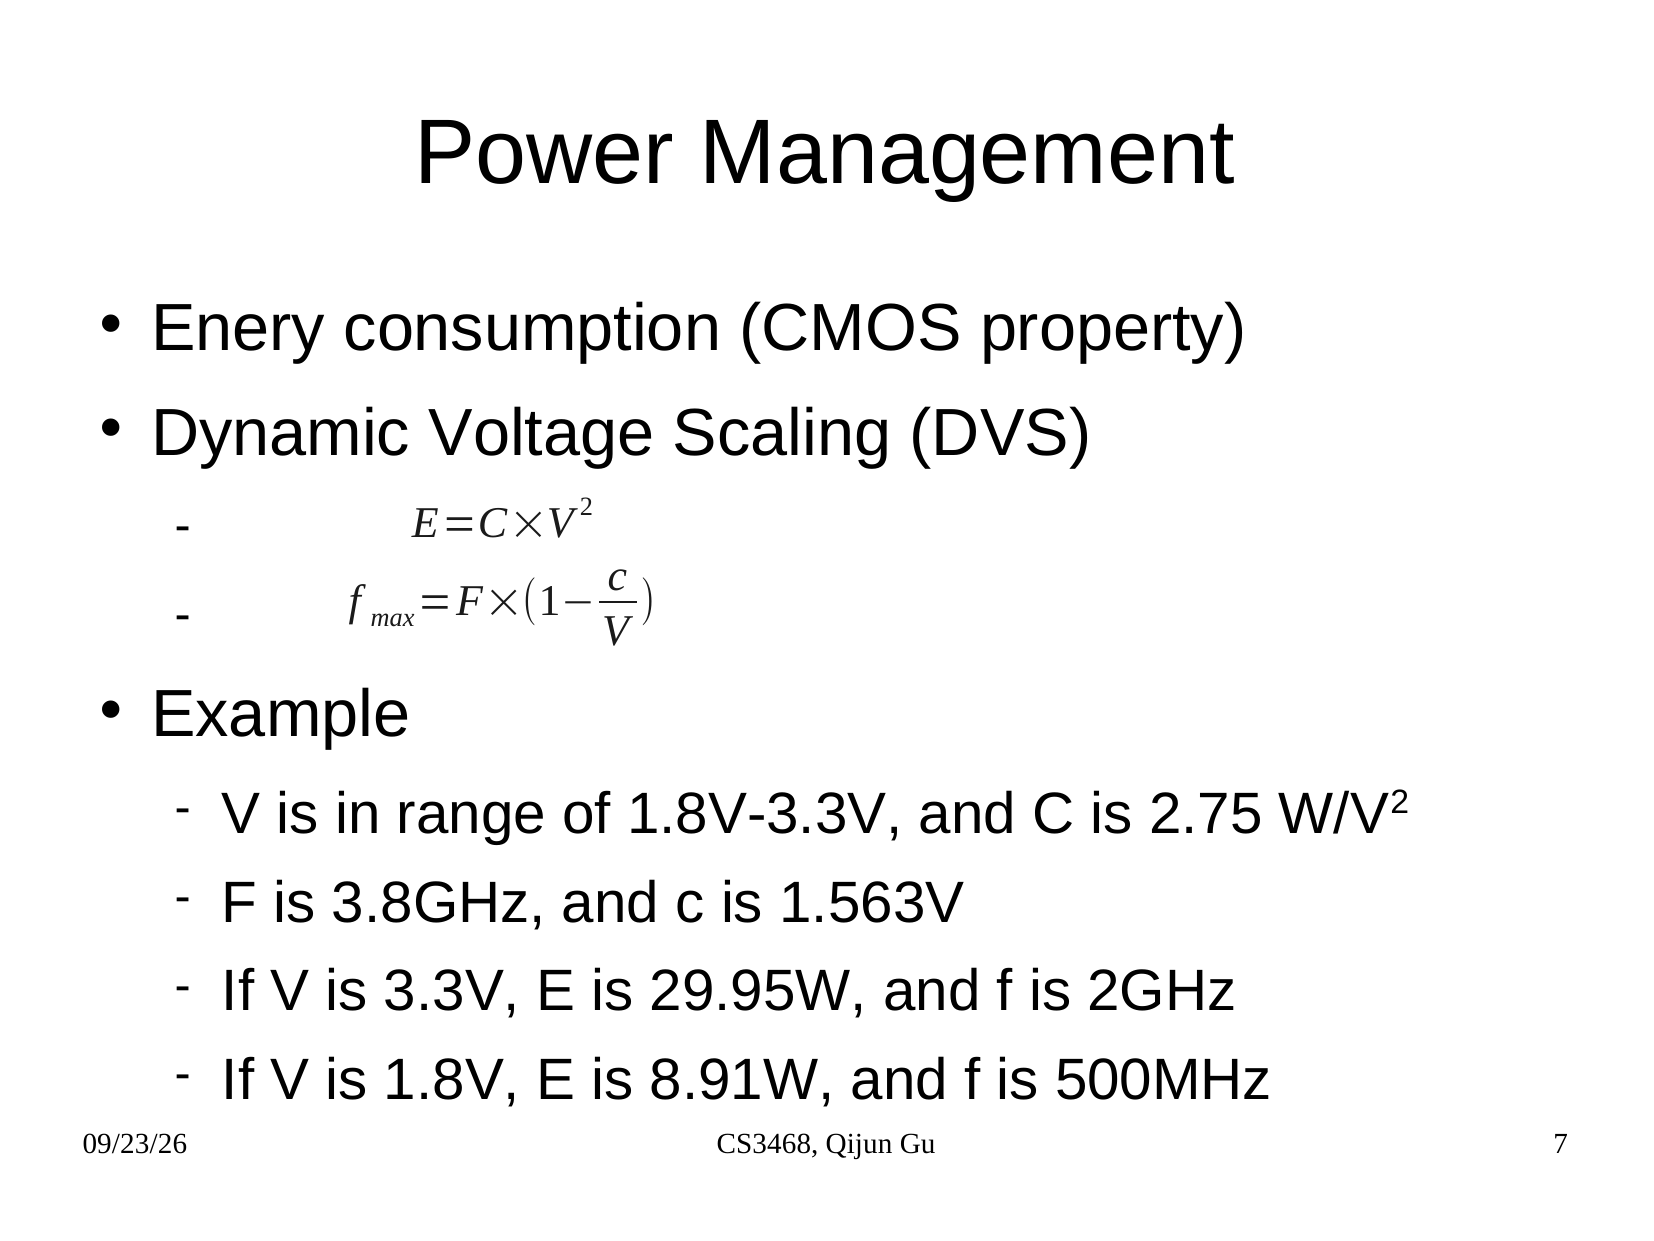

Power Management
# Enery consumption (CMOS property)
Dynamic Voltage Scaling (DVS)
Example
V is in range of 1.8V-3.3V, and C is 2.75 W/V2
F is 3.8GHz, and c is 1.563V
If V is 3.3V, E is 29.95W, and f is 2GHz
If V is 1.8V, E is 8.91W, and f is 500MHz
CS3468, Qijun Gu
7